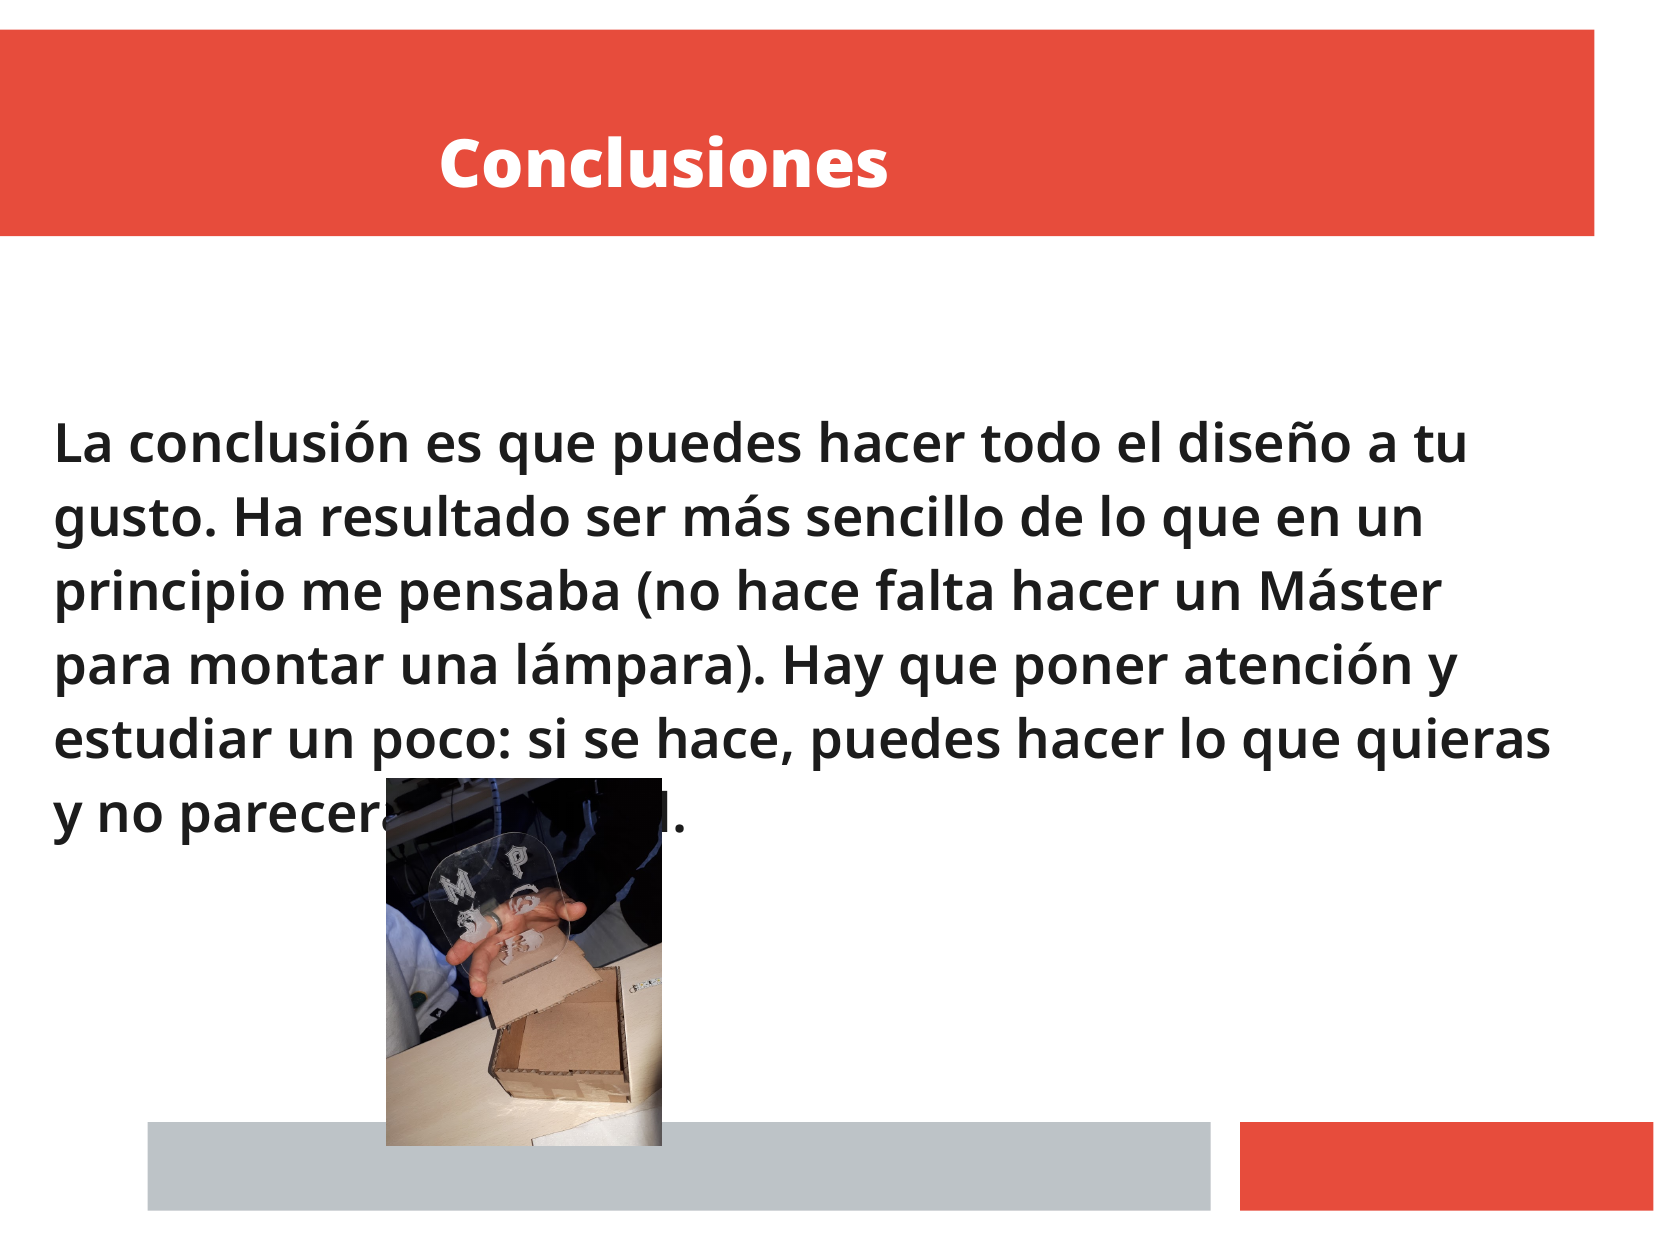

# Conclusiones
La conclusión es que puedes hacer todo el diseño a tu gusto. Ha resultado ser más sencillo de lo que en un principio me pensaba (no hace falta hacer un Máster para montar una lámpara). Hay que poner atención y estudiar un poco: si se hace, puedes hacer lo que quieras y no parecerá tan difícil.